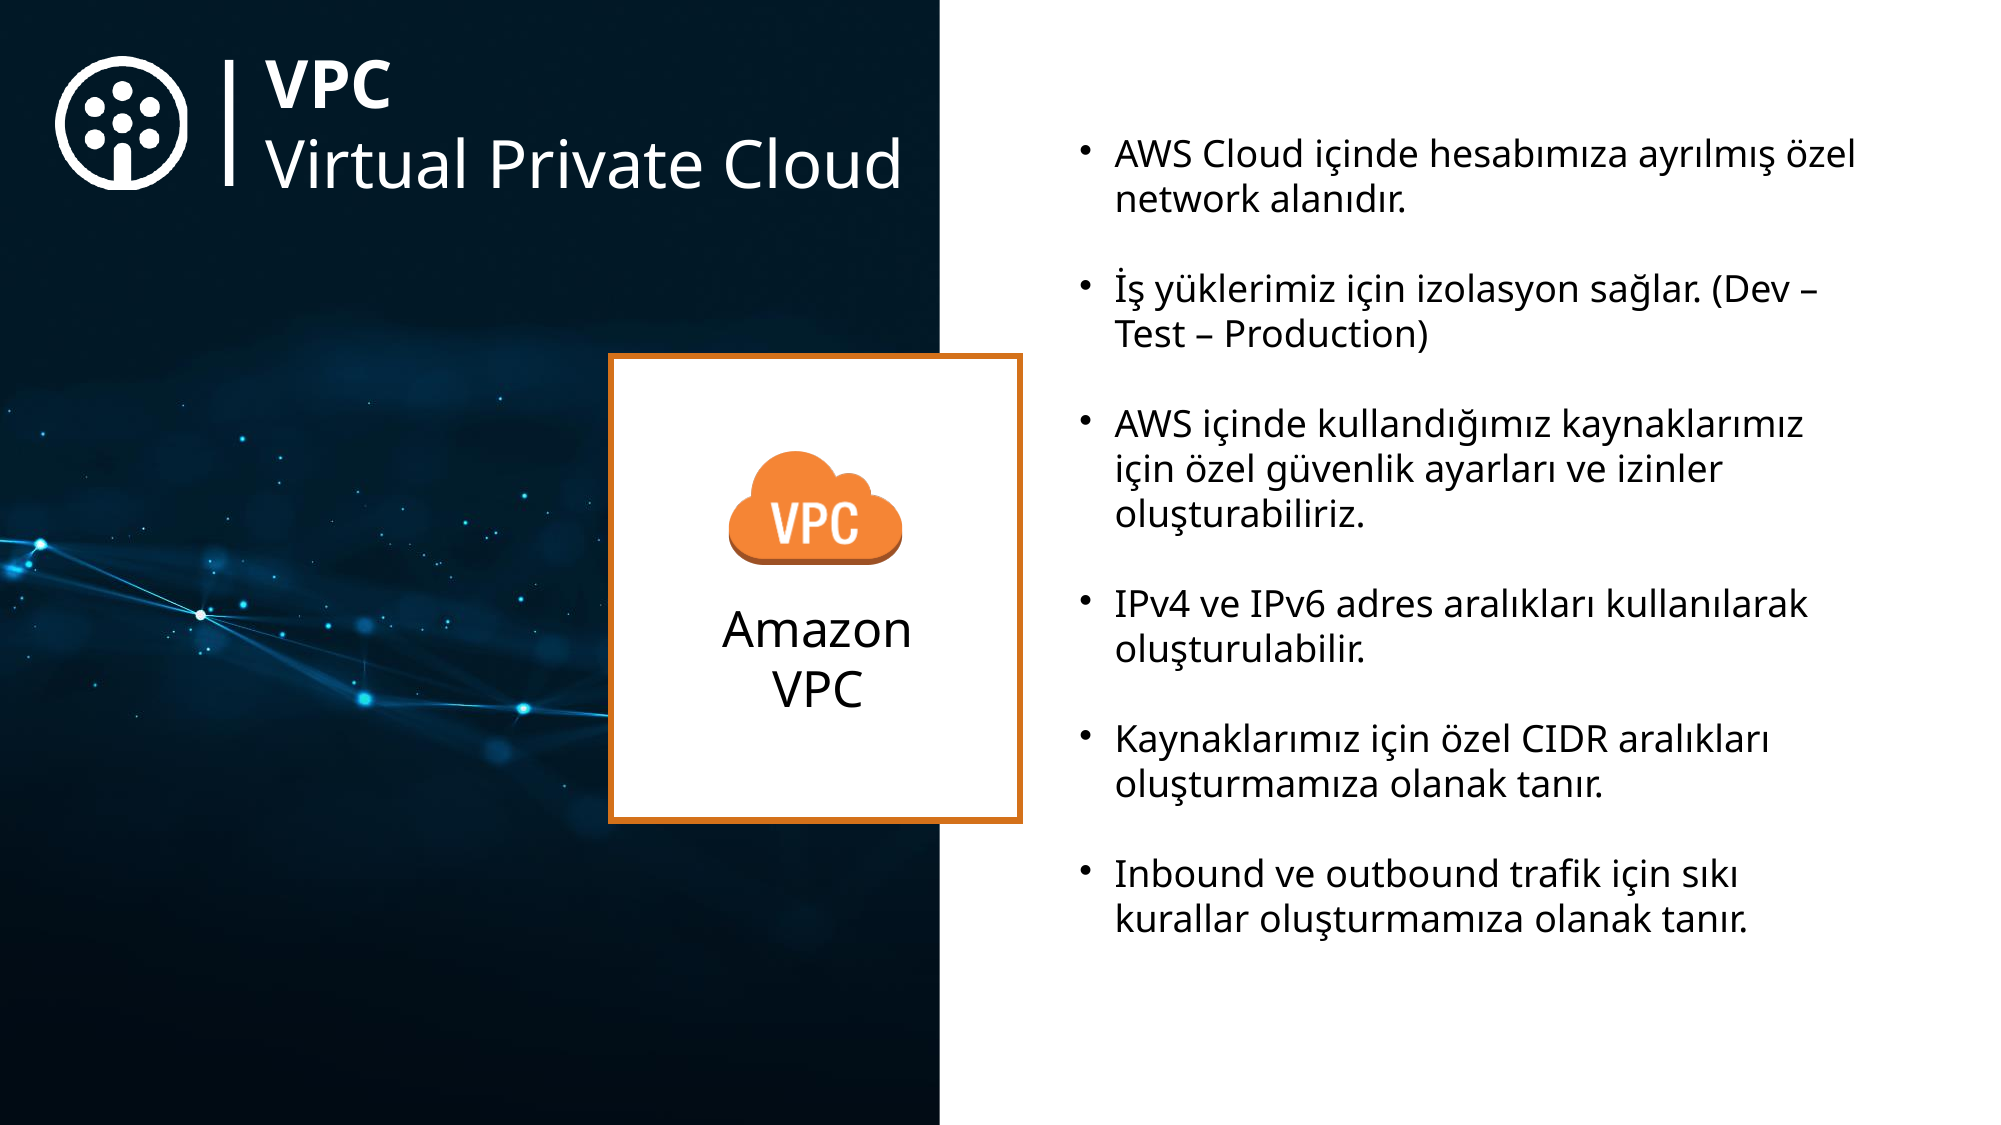

VPC
Virtual Private Cloud
AWS Cloud içinde hesabımıza ayrılmış özel network alanıdır.
İş yüklerimiz için izolasyon sağlar. (Dev – Test – Production)
AWS içinde kullandığımız kaynaklarımız için özel güvenlik ayarları ve izinler oluşturabiliriz.
IPv4 ve IPv6 adres aralıkları kullanılarak oluşturulabilir.
Kaynaklarımız için özel CIDR aralıkları oluşturmamıza olanak tanır.
Inbound ve outbound trafik için sıkı kurallar oluşturmamıza olanak tanır.
Amazon VPC